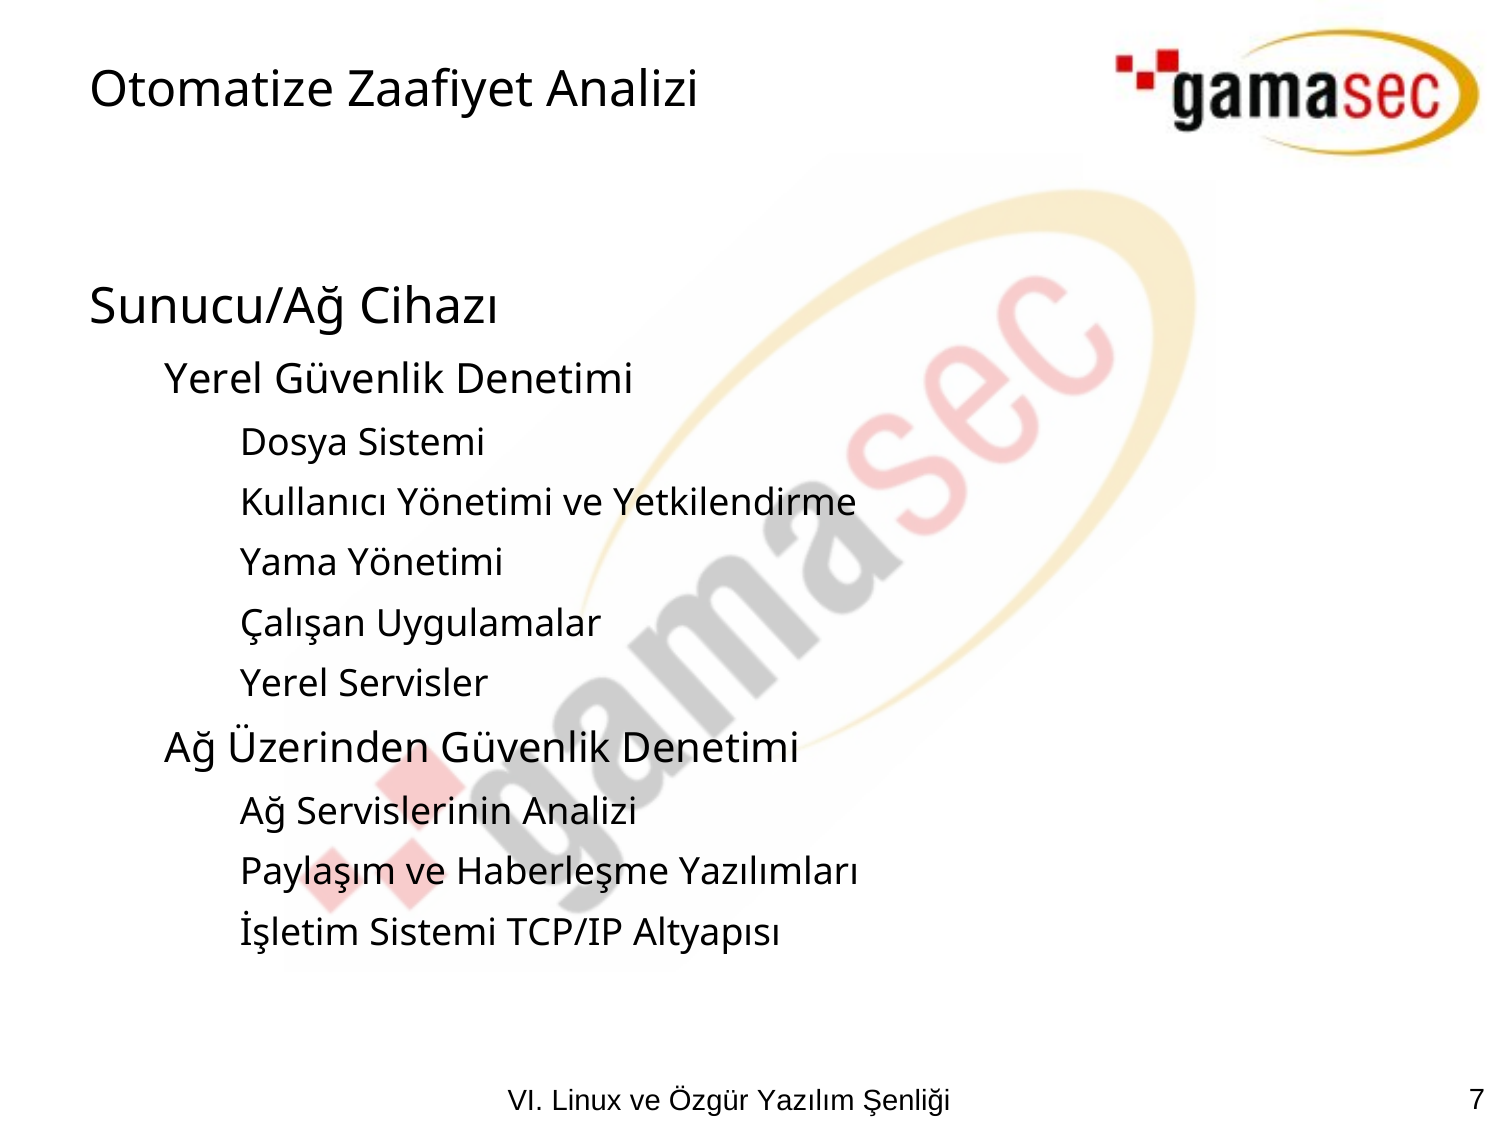

# Otomatize Zaafiyet Analizi
Sunucu/Ağ Cihazı
Yerel Güvenlik Denetimi
Dosya Sistemi
Kullanıcı Yönetimi ve Yetkilendirme
Yama Yönetimi
Çalışan Uygulamalar
Yerel Servisler
Ağ Üzerinden Güvenlik Denetimi
Ağ Servislerinin Analizi
Paylaşım ve Haberleşme Yazılımları
İşletim Sistemi TCP/IP Altyapısı
7